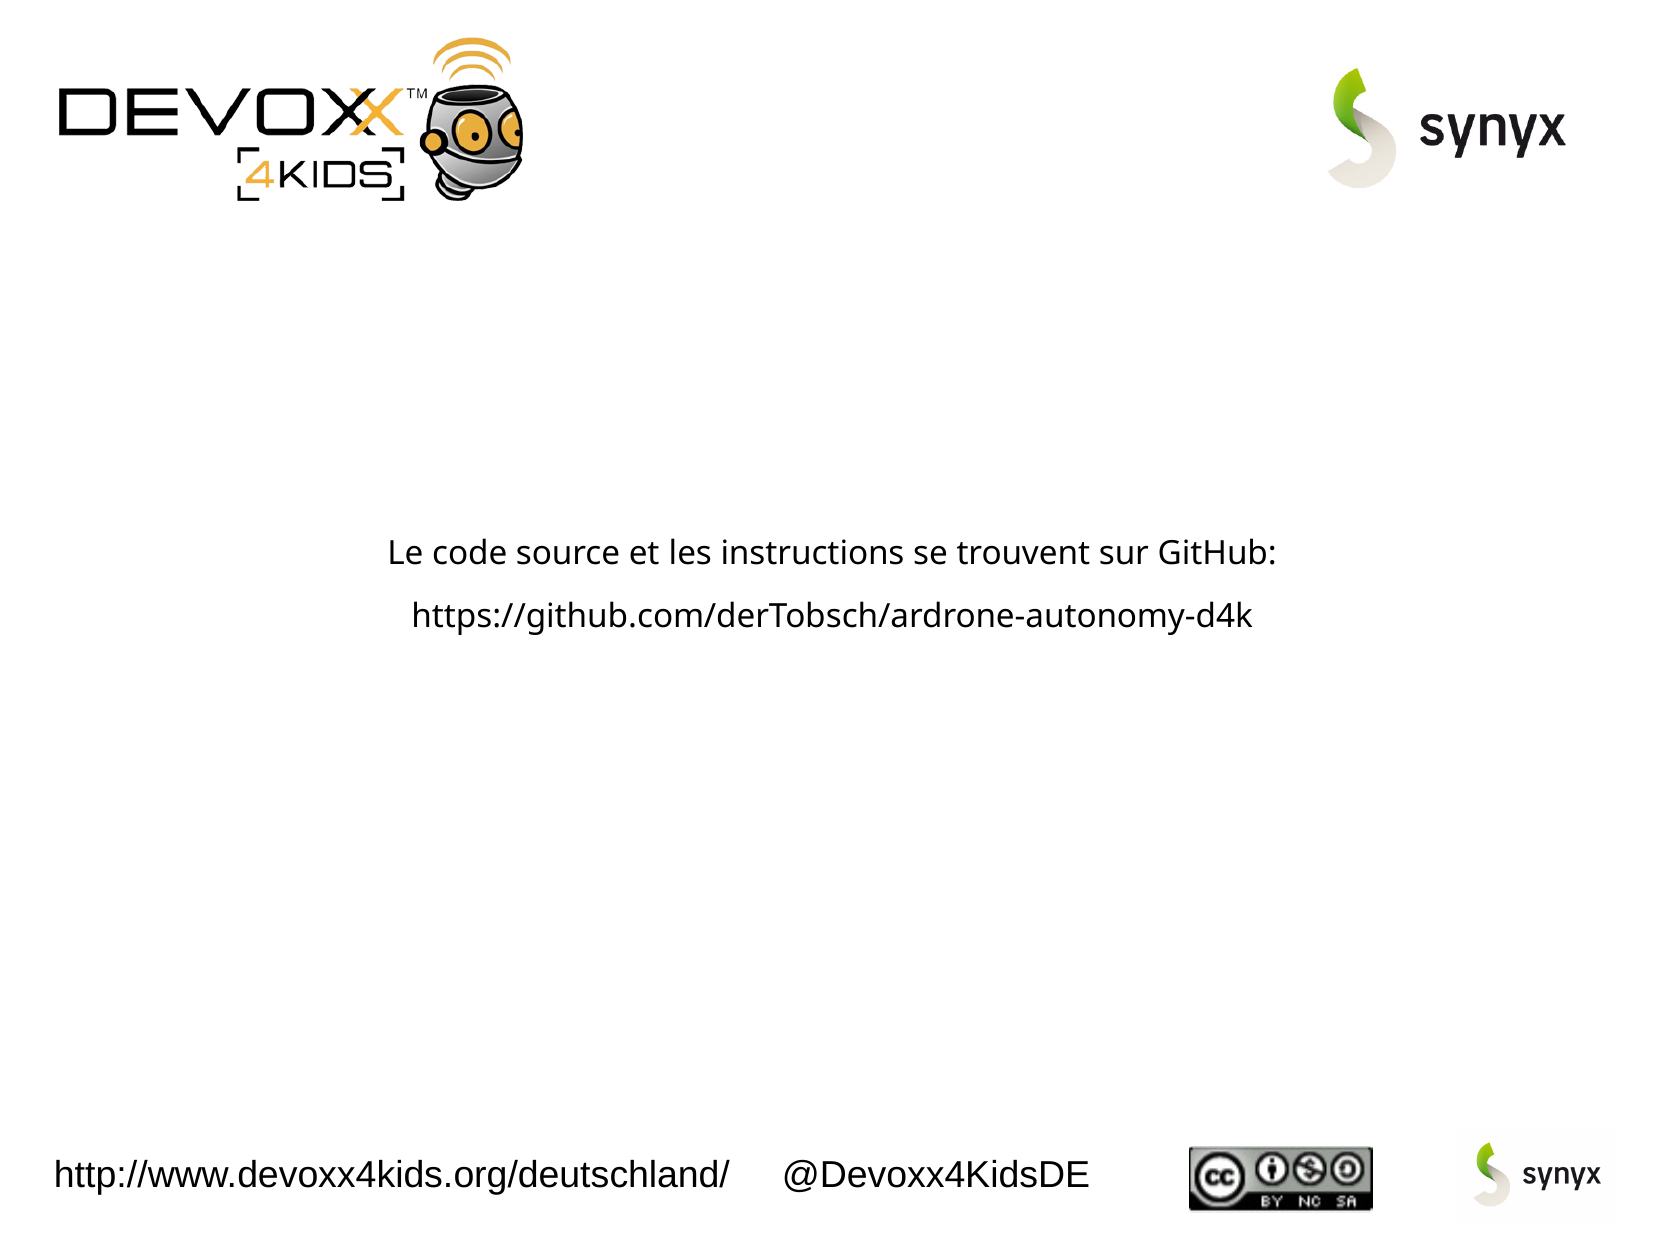

#
Le code source et les instructions se trouvent sur GitHub:
https://github.com/derTobsch/ardrone-autonomy-d4k